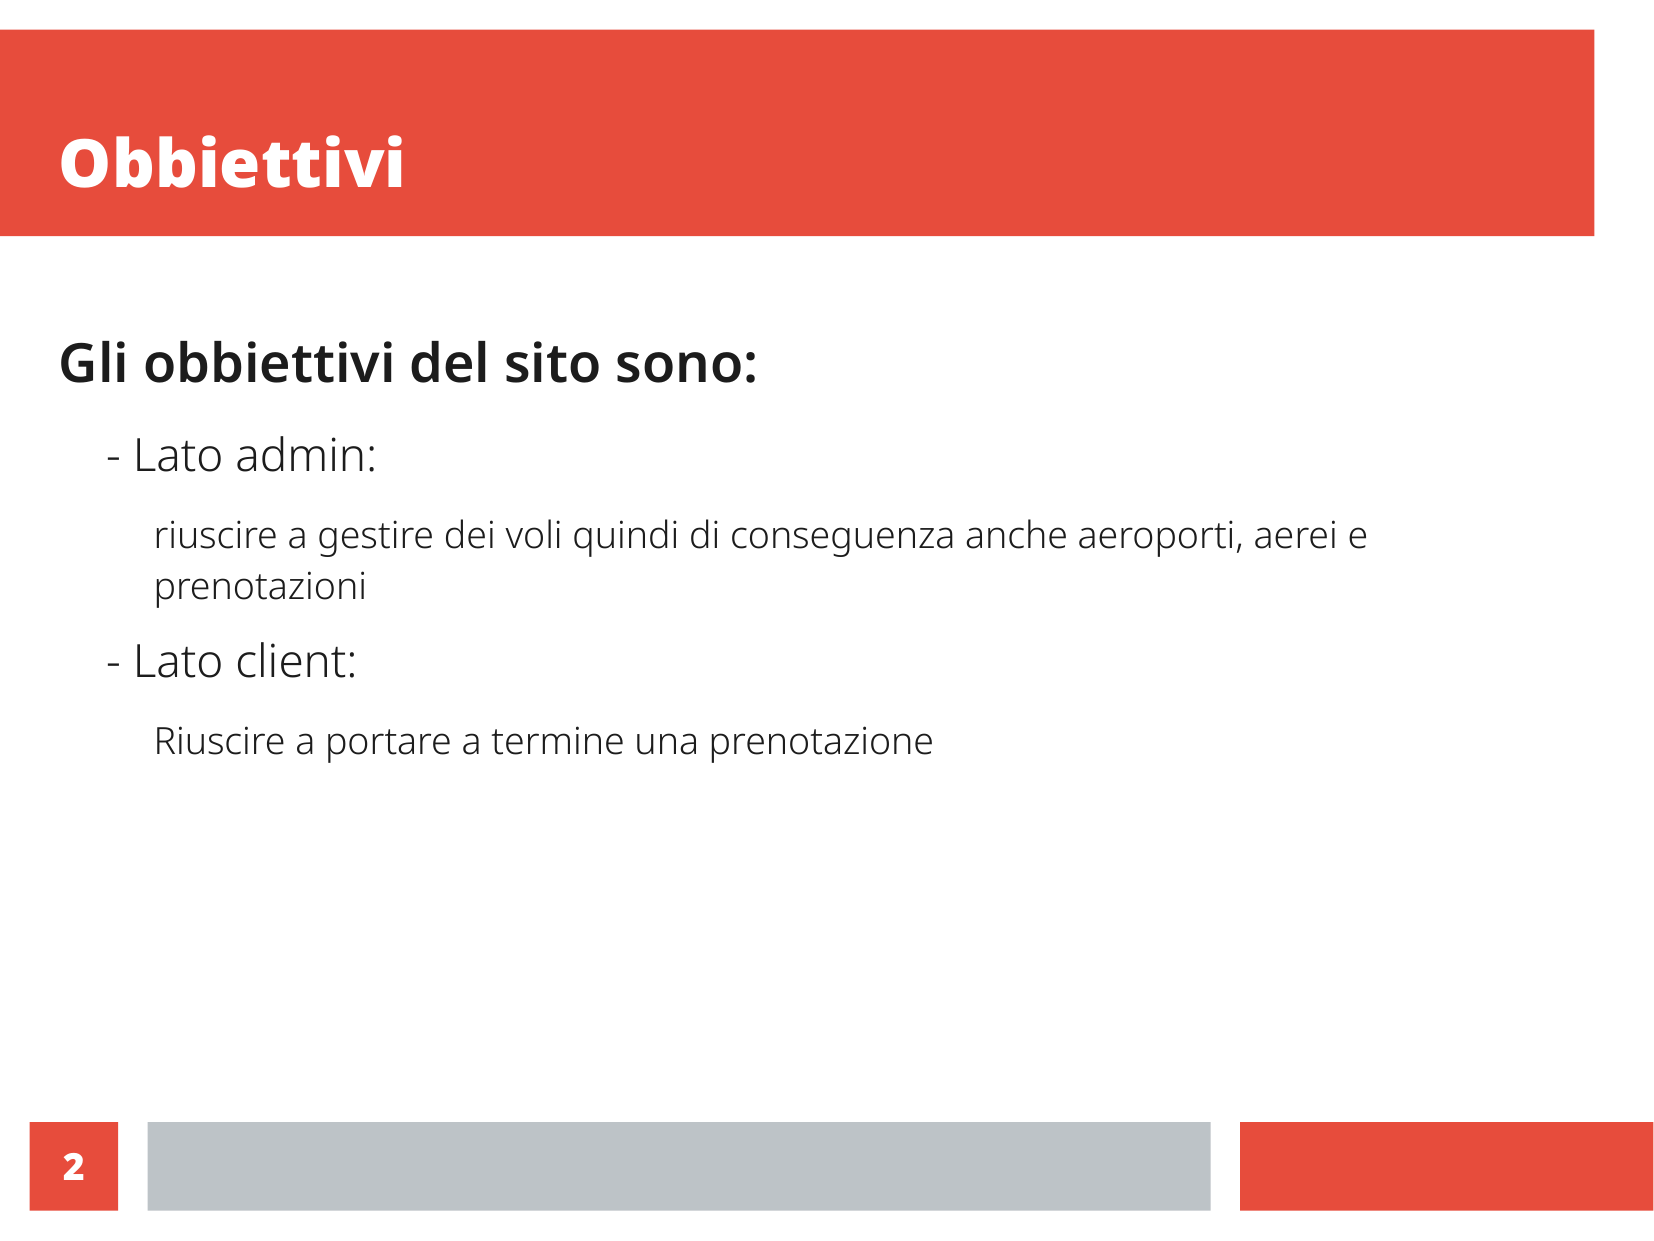

# Obbiettivi
Gli obbiettivi del sito sono:
- Lato admin:
riuscire a gestire dei voli quindi di conseguenza anche aeroporti, aerei e prenotazioni
- Lato client:
Riuscire a portare a termine una prenotazione
2